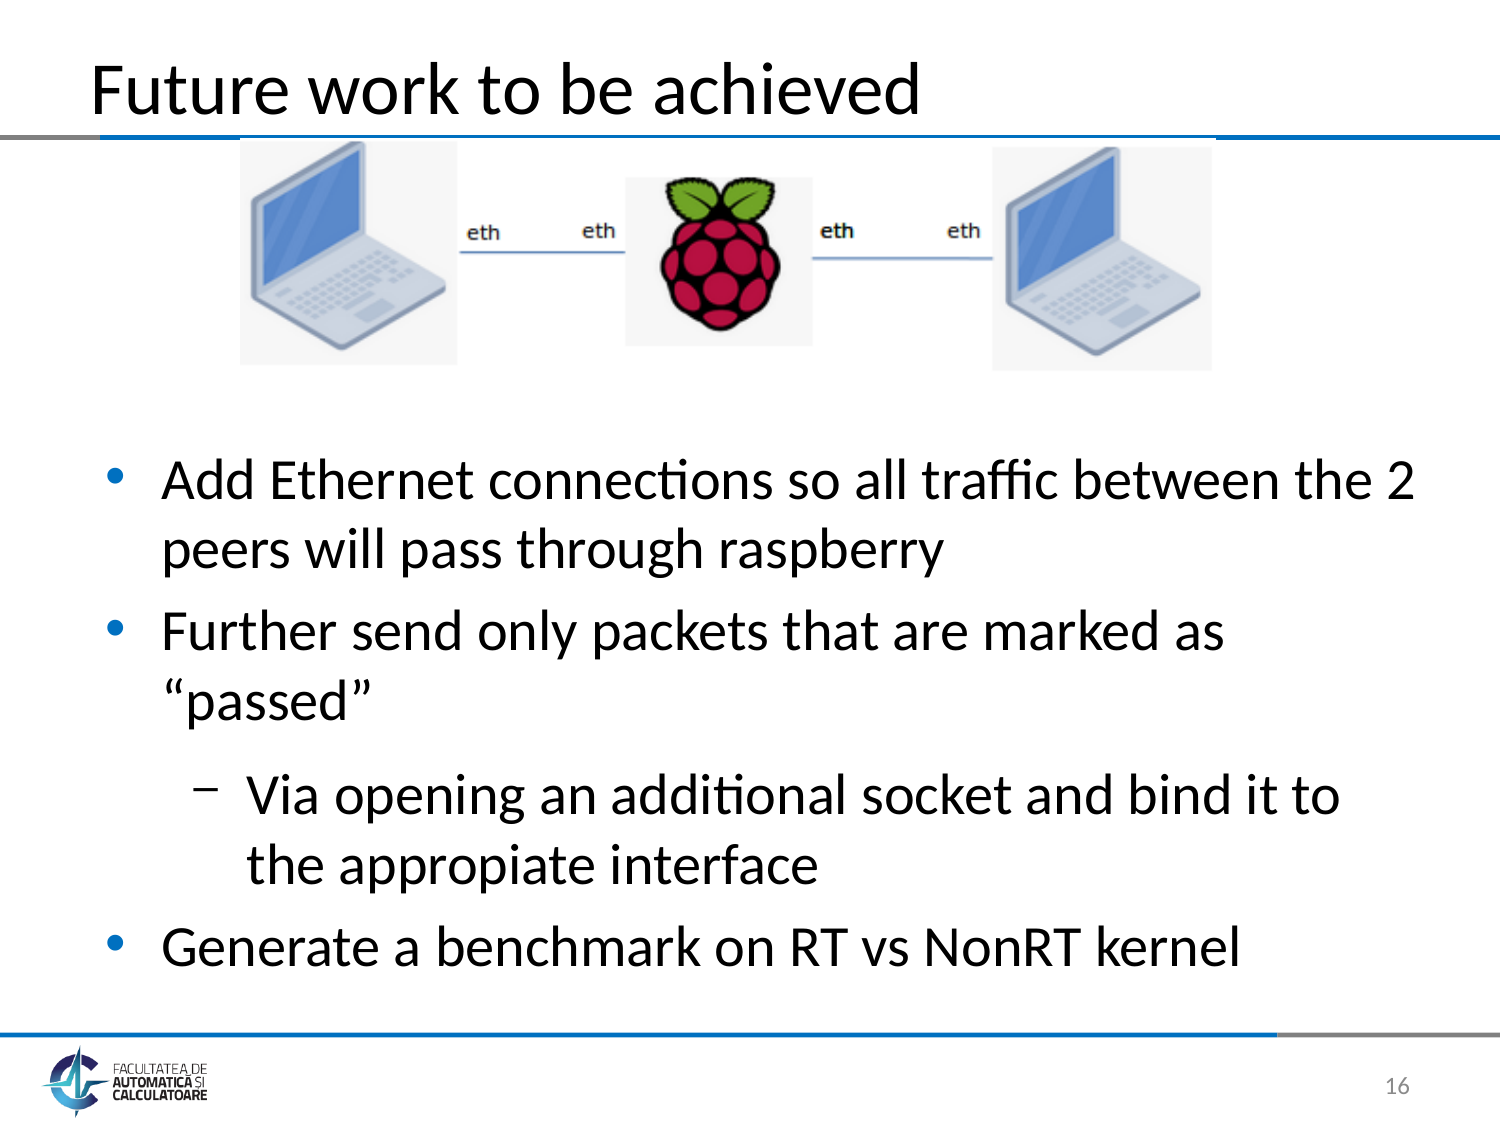

# Future work to be achieved
Add Ethernet connections so all traffic between the 2 peers will pass through raspberry
Further send only packets that are marked as “passed”
Via opening an additional socket and bind it to the appropiate interface
Generate a benchmark on RT vs NonRT kernel